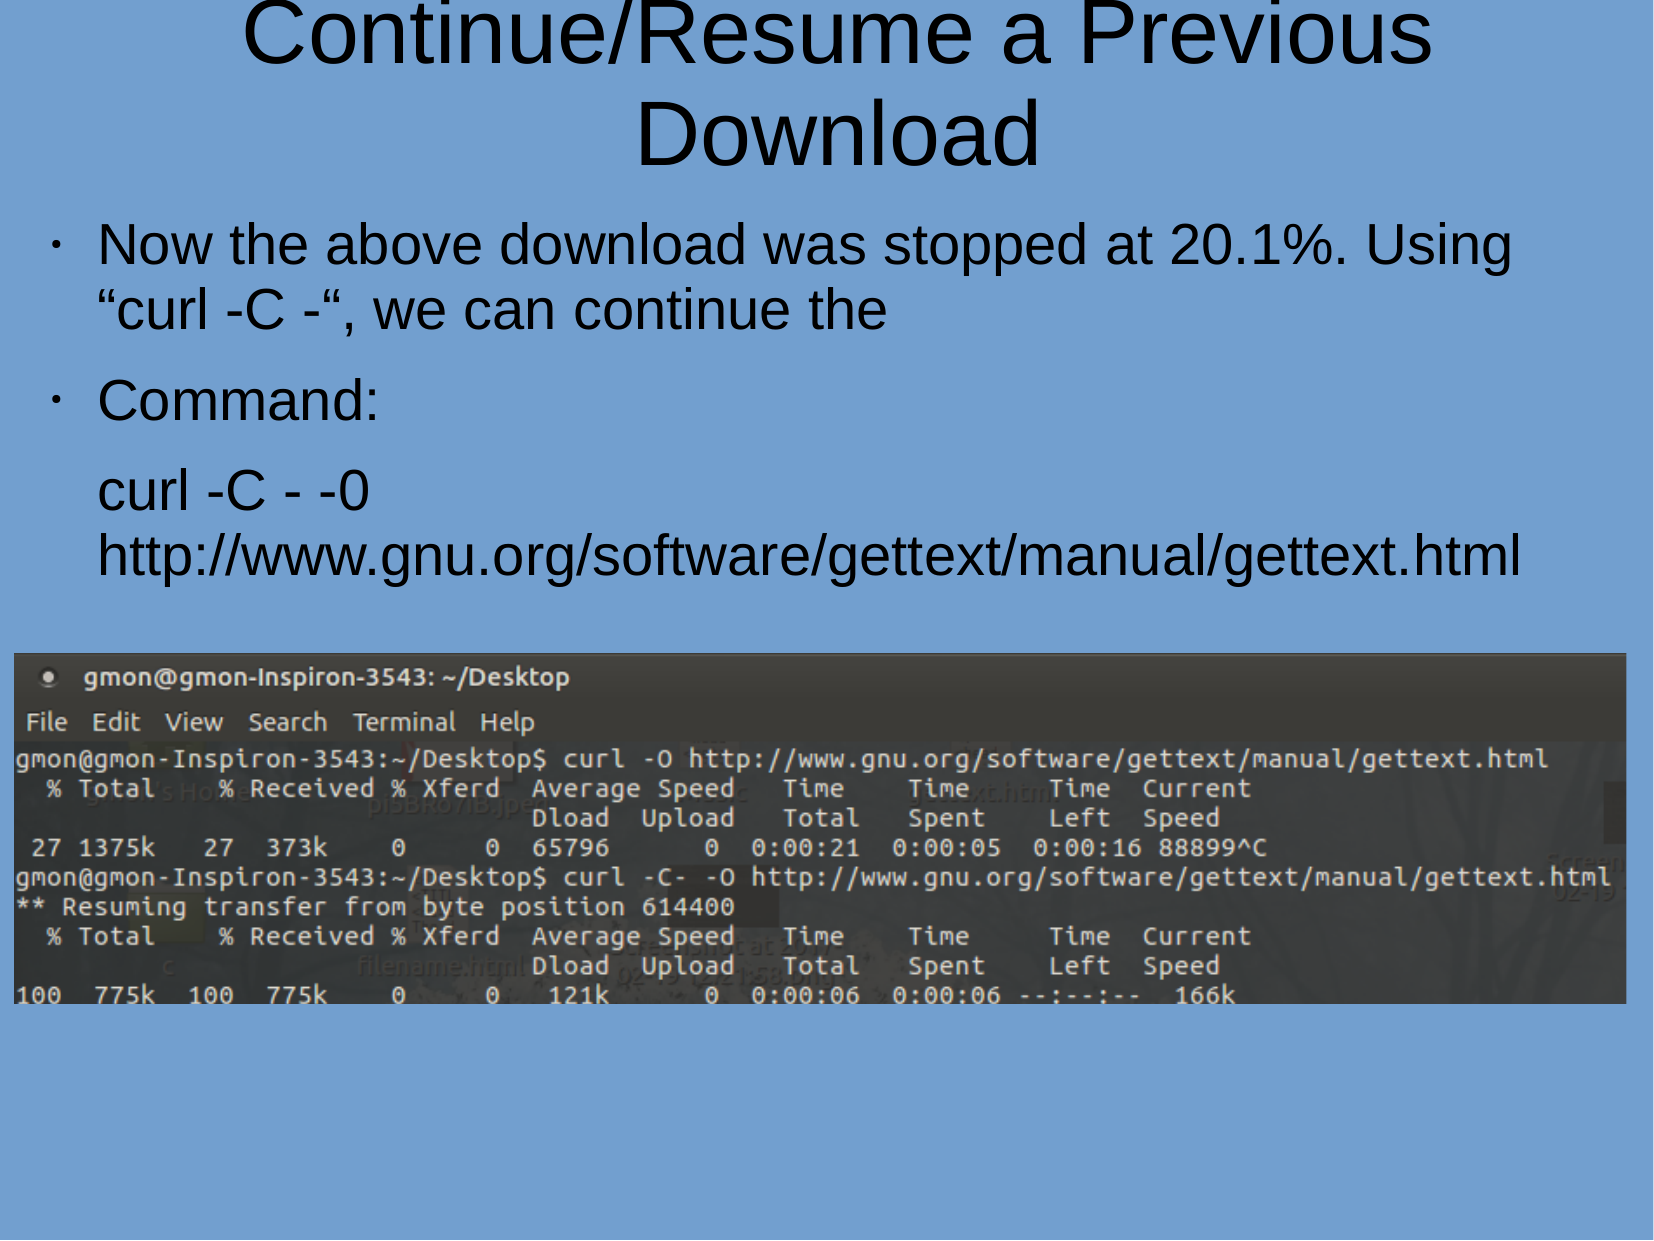

# Continue/Resume a Previous Download
Now the above download was stopped at 20.1%. Using “curl -C -“, we can continue the
Command:
curl -C - -0 http://www.gnu.org/software/gettext/manual/gettext.html